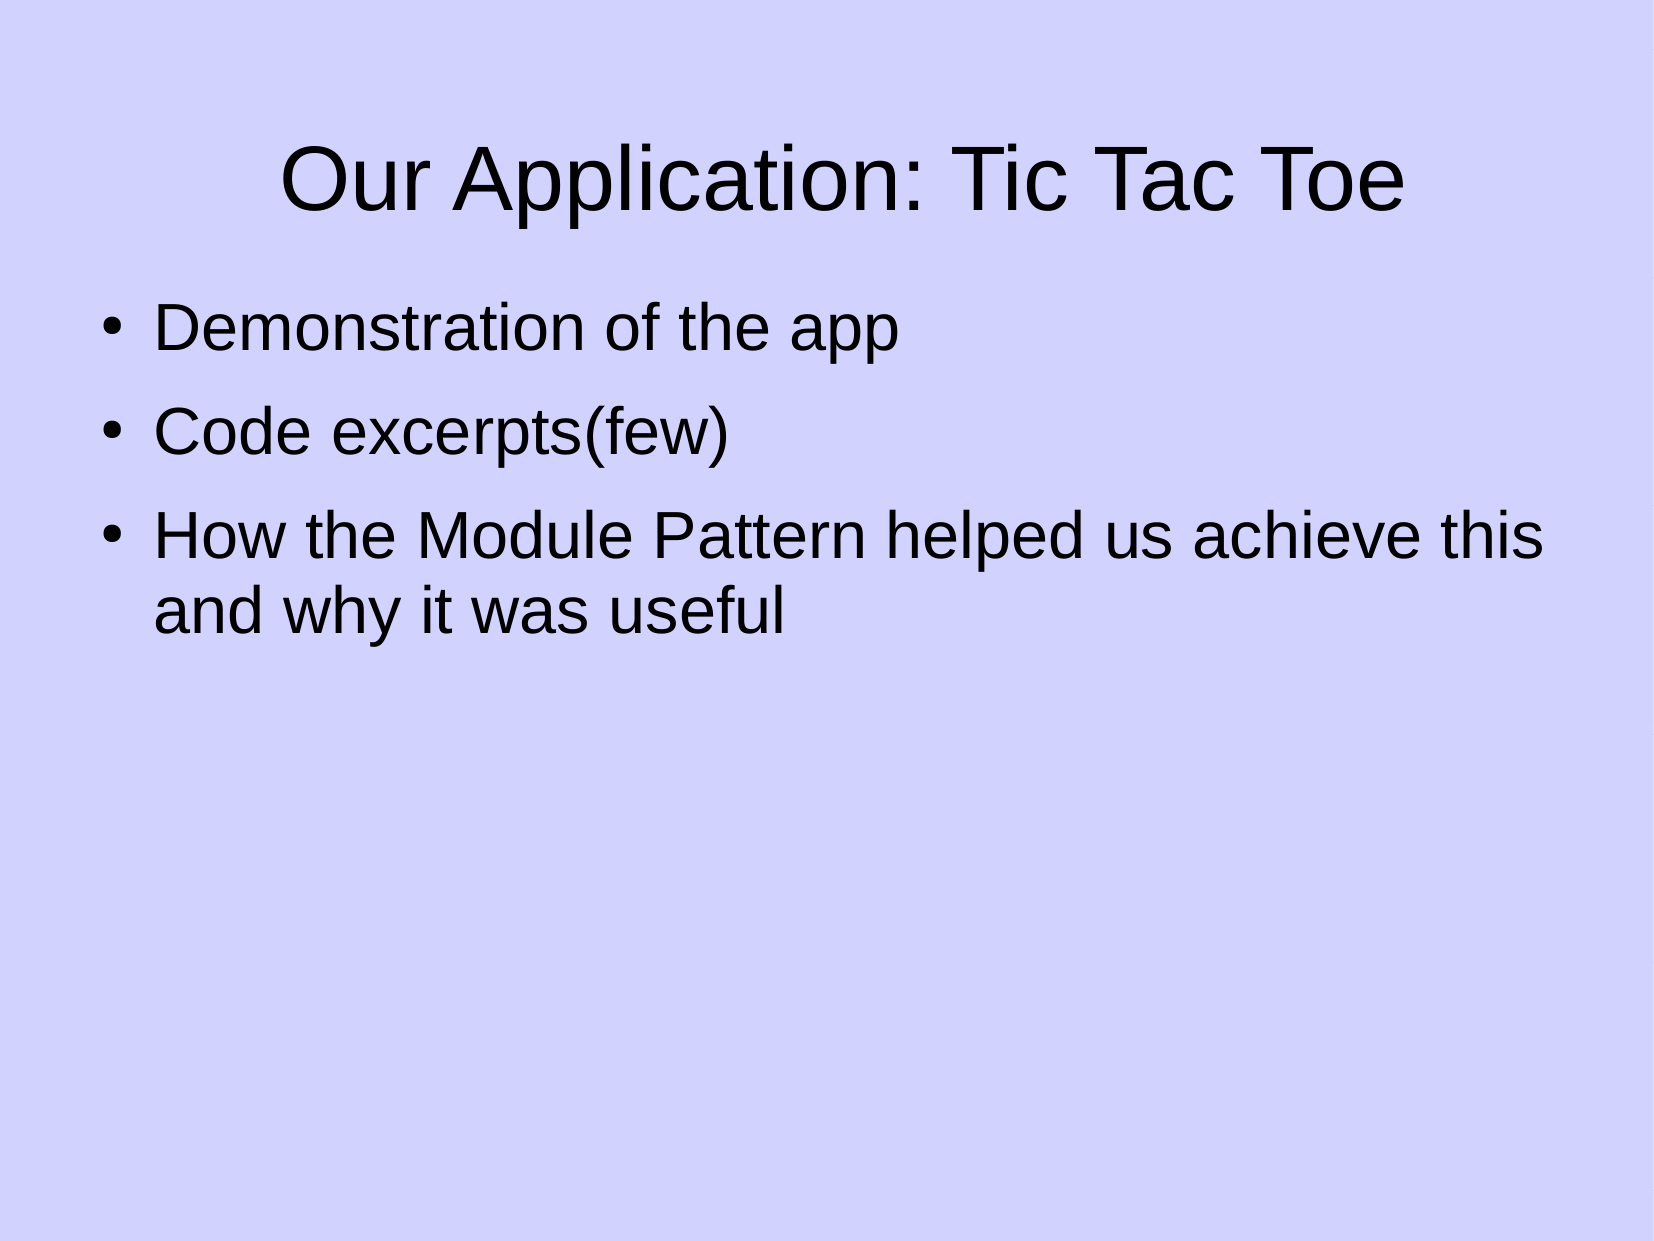

# Our Application: Tic Tac Toe
Demonstration of the app
Code excerpts(few)
How the Module Pattern helped us achieve this and why it was useful